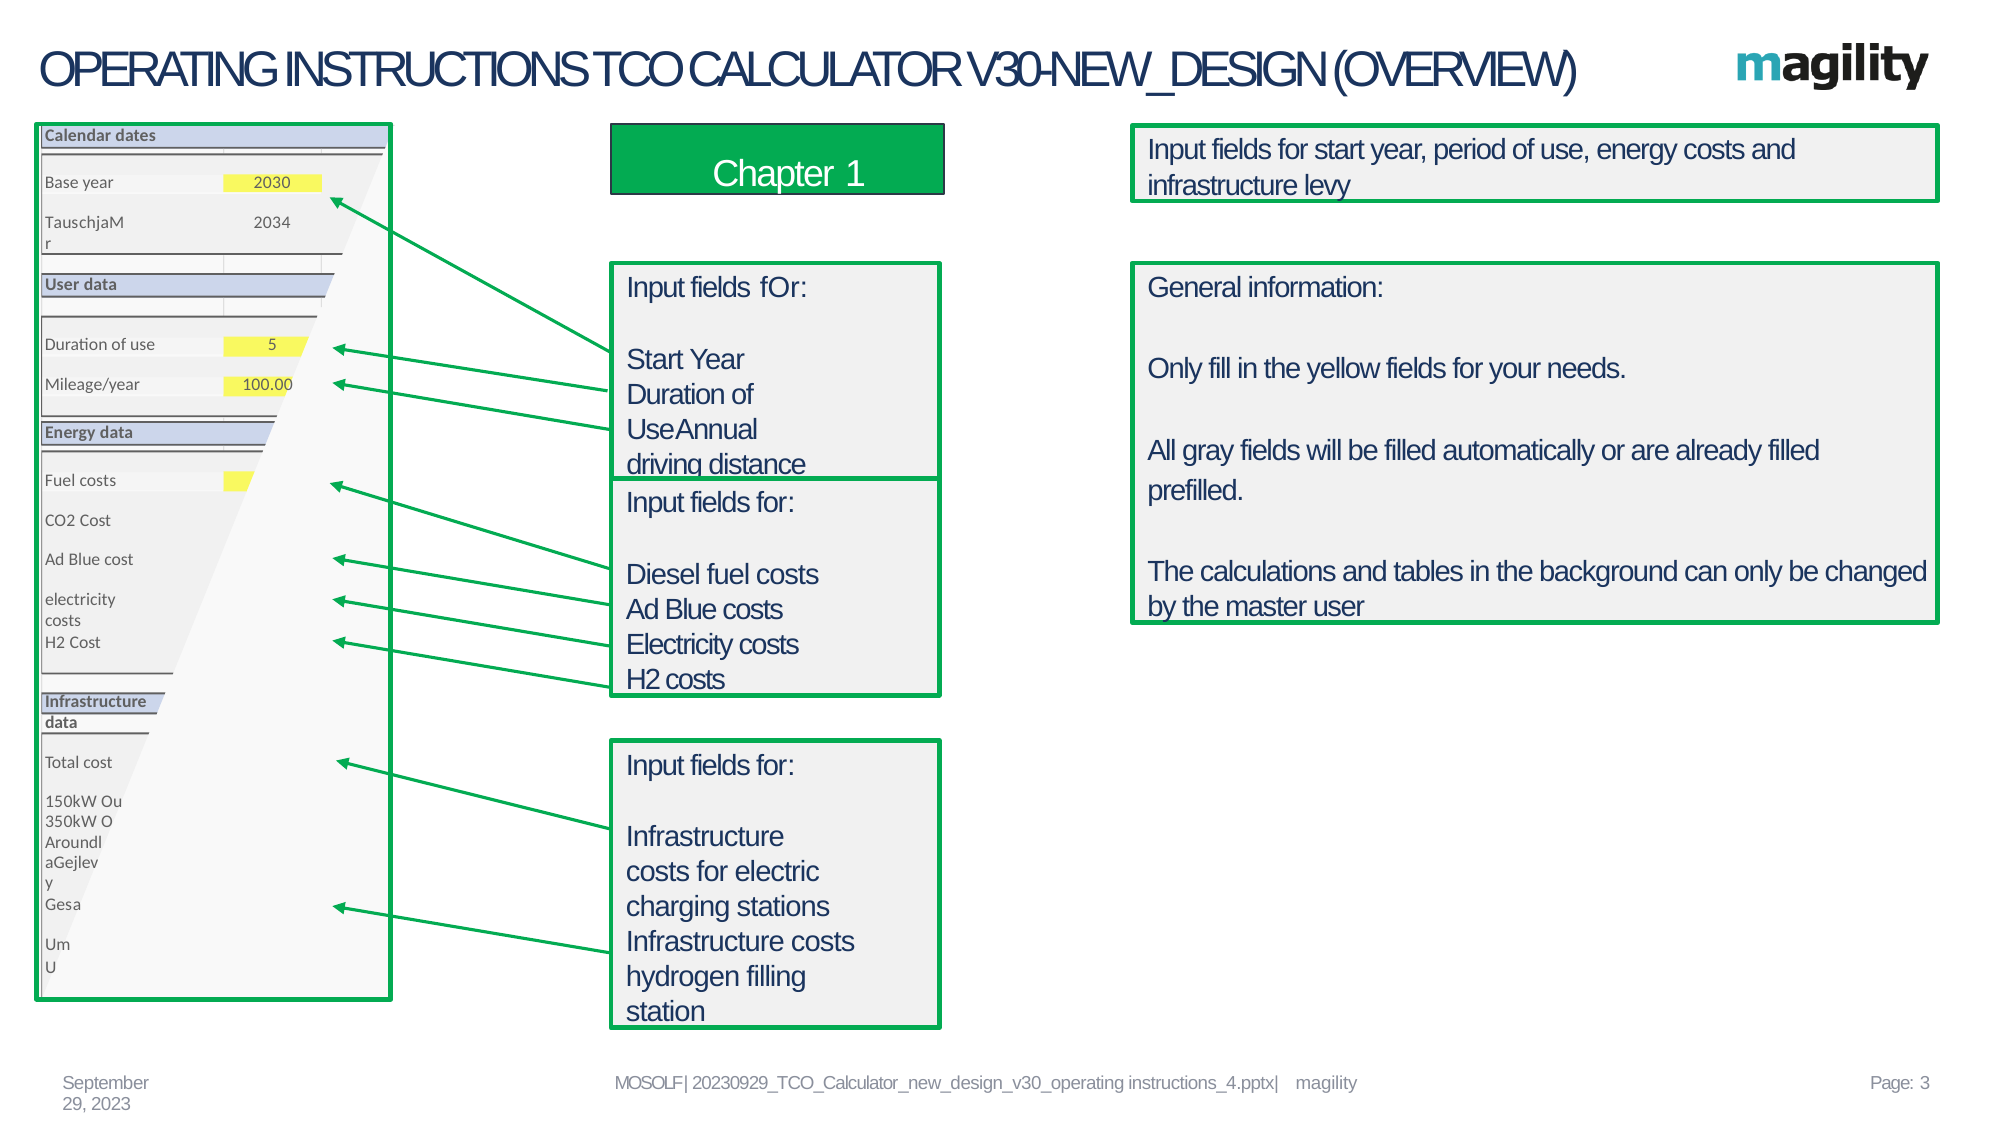

# OPERATING INSTRUCTIONS TCO CALCULATOR V30-NEW_DESIGN (OVERVIEW)
Calendar dates
Chapter 1
Input fields for start year, period of use, energy costs and infrastructure levy
Base year
2030
TauschjaMr
2034
Input fields fOr:
Start Year Duration of UseAnnual driving distance
General information:
Only fill in the yellow fields for your needs.
All gray fields will be filled automatically or are already filled
prefilled.
The calculations and tables in the background can only be changed by the master user
User data
5
Duration of use
100.00
Mileage/year
Energy data
Fuel costs
Input fields for:
Diesel fuel costs
Ad Blue costs Electricity costs
H2 costs
CO2 Cost
Ad Blue cost
electricity costs
H2 Cost
Infrastructure data
Input fields for:
Infrastructure costs for electric charging stations
Infrastructure costs hydrogen filling station
Total cost
150kW Ou
350kW O
AroundlaGejlevy
Gesa
UmU
September 29, 2023
MOSOLF|20230929_TCO_Calculator_new_design_v30_operating instructions_4.pptx| magility
Page: